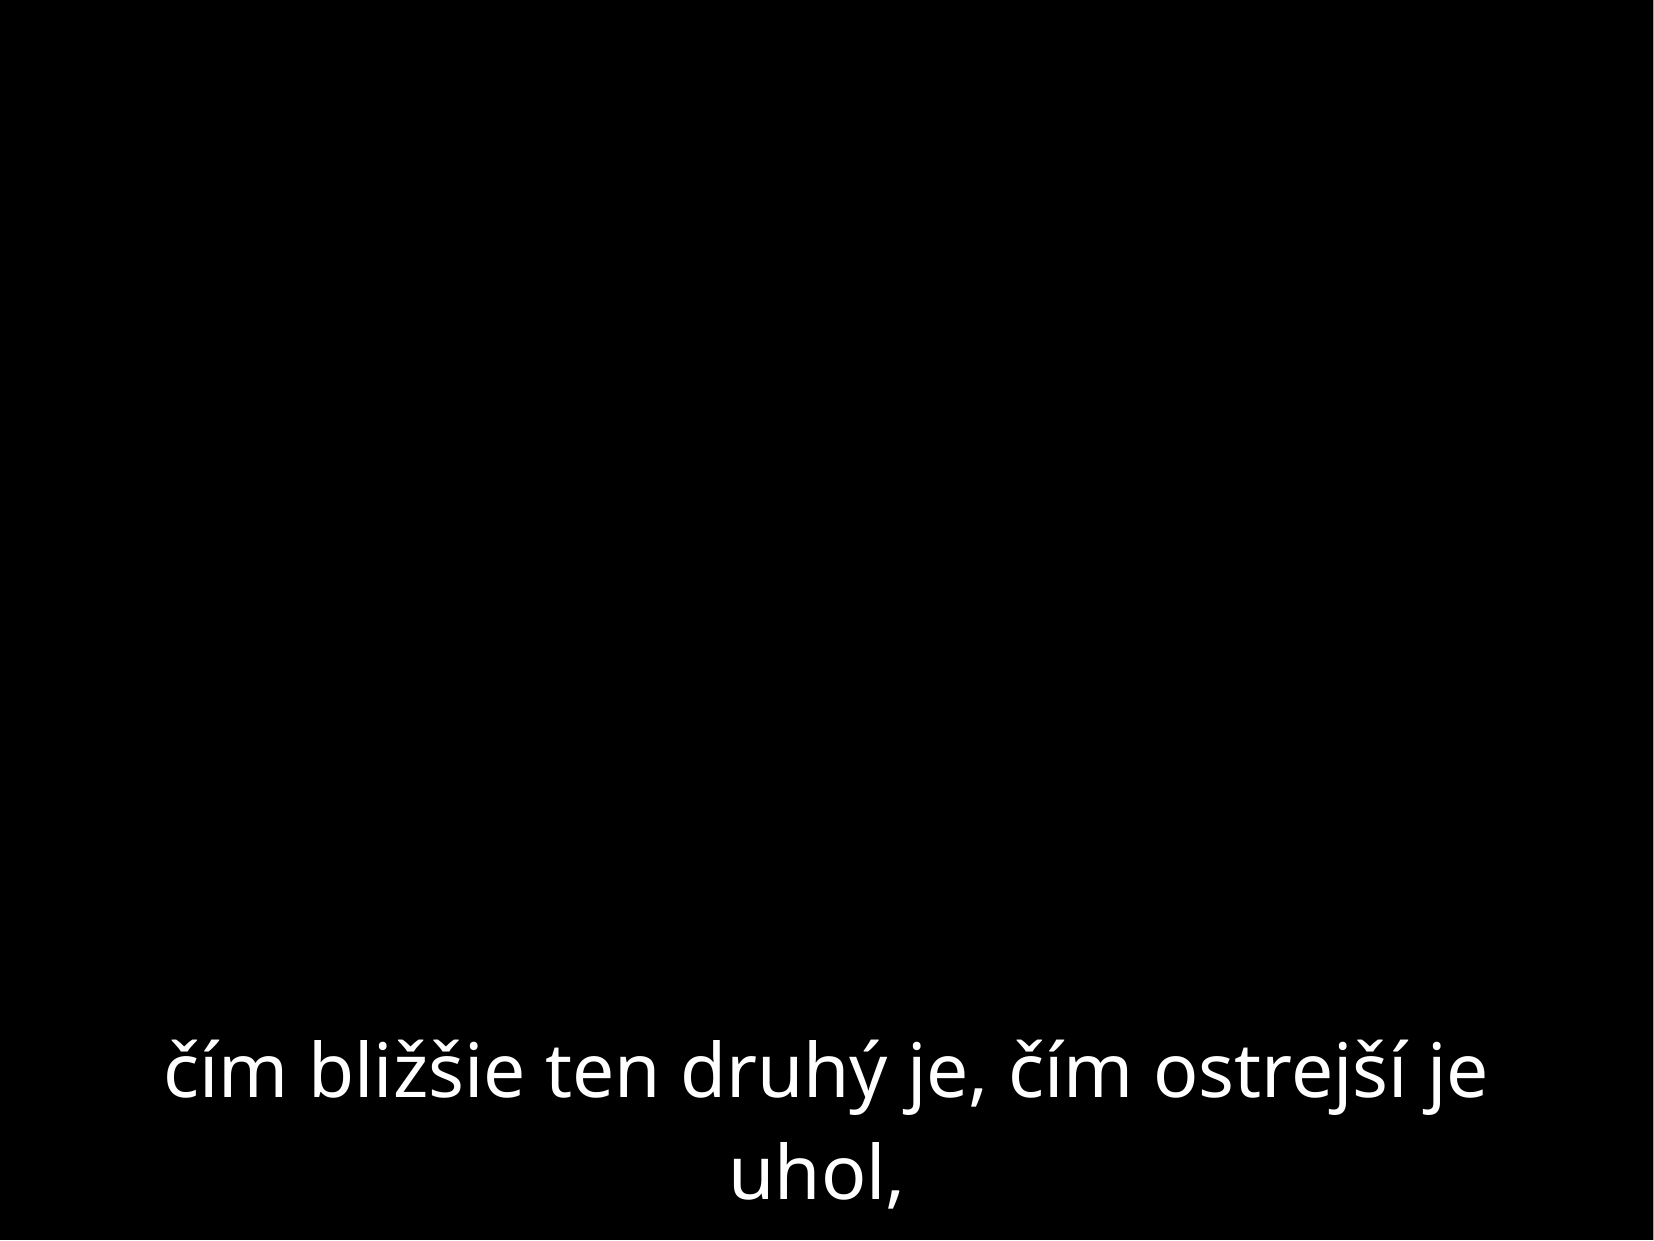

# čím bližšie ten druhý je, čím ostrejší je uhol,